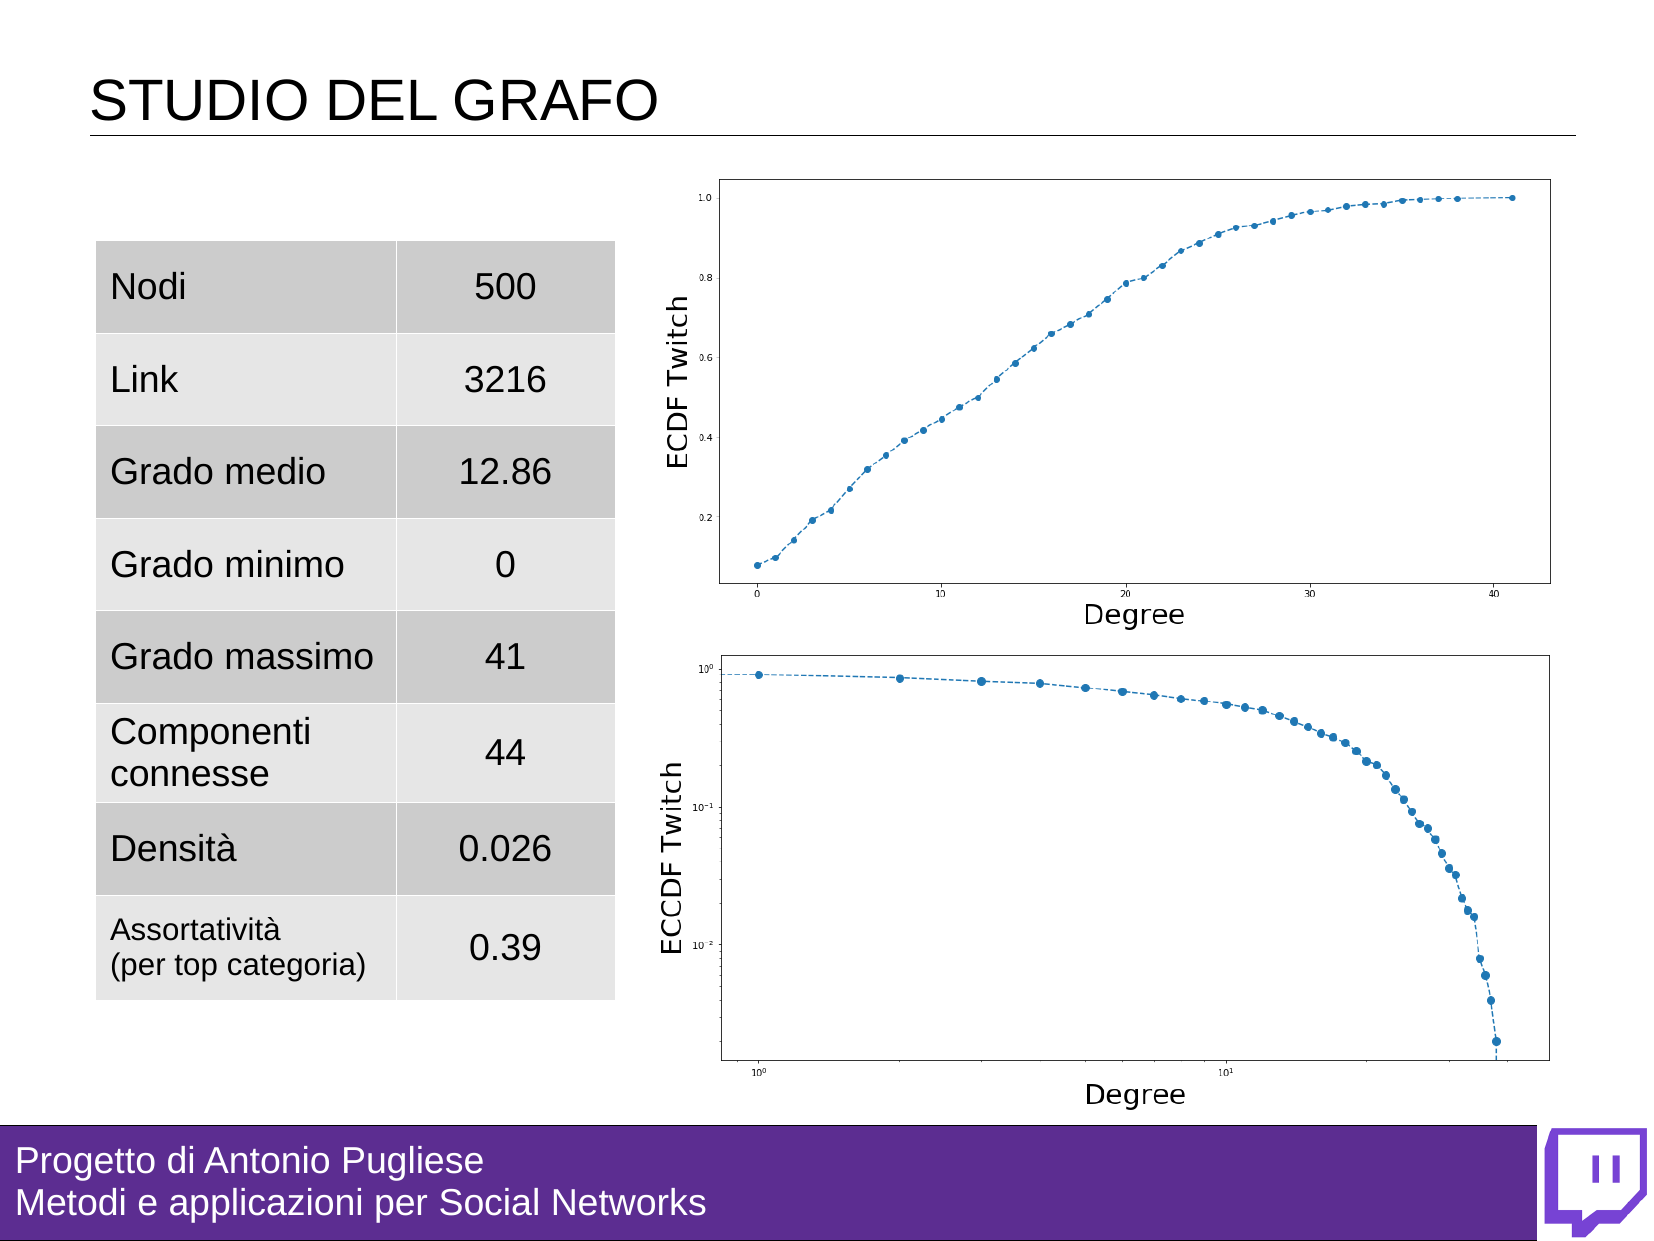

STUDIO DEL GRAFO
| Nodi | 500 |
| --- | --- |
| Link | 3216 |
| Grado medio | 12.86 |
| Grado minimo | 0 |
| Grado massimo | 41 |
| Componenti connesse | 44 |
| Densità | 0.026 |
| Assortatività (per top categoria) | 0.39 |
0
Progetto di Antonio Pugliese
Metodi e applicazioni per Social Networks